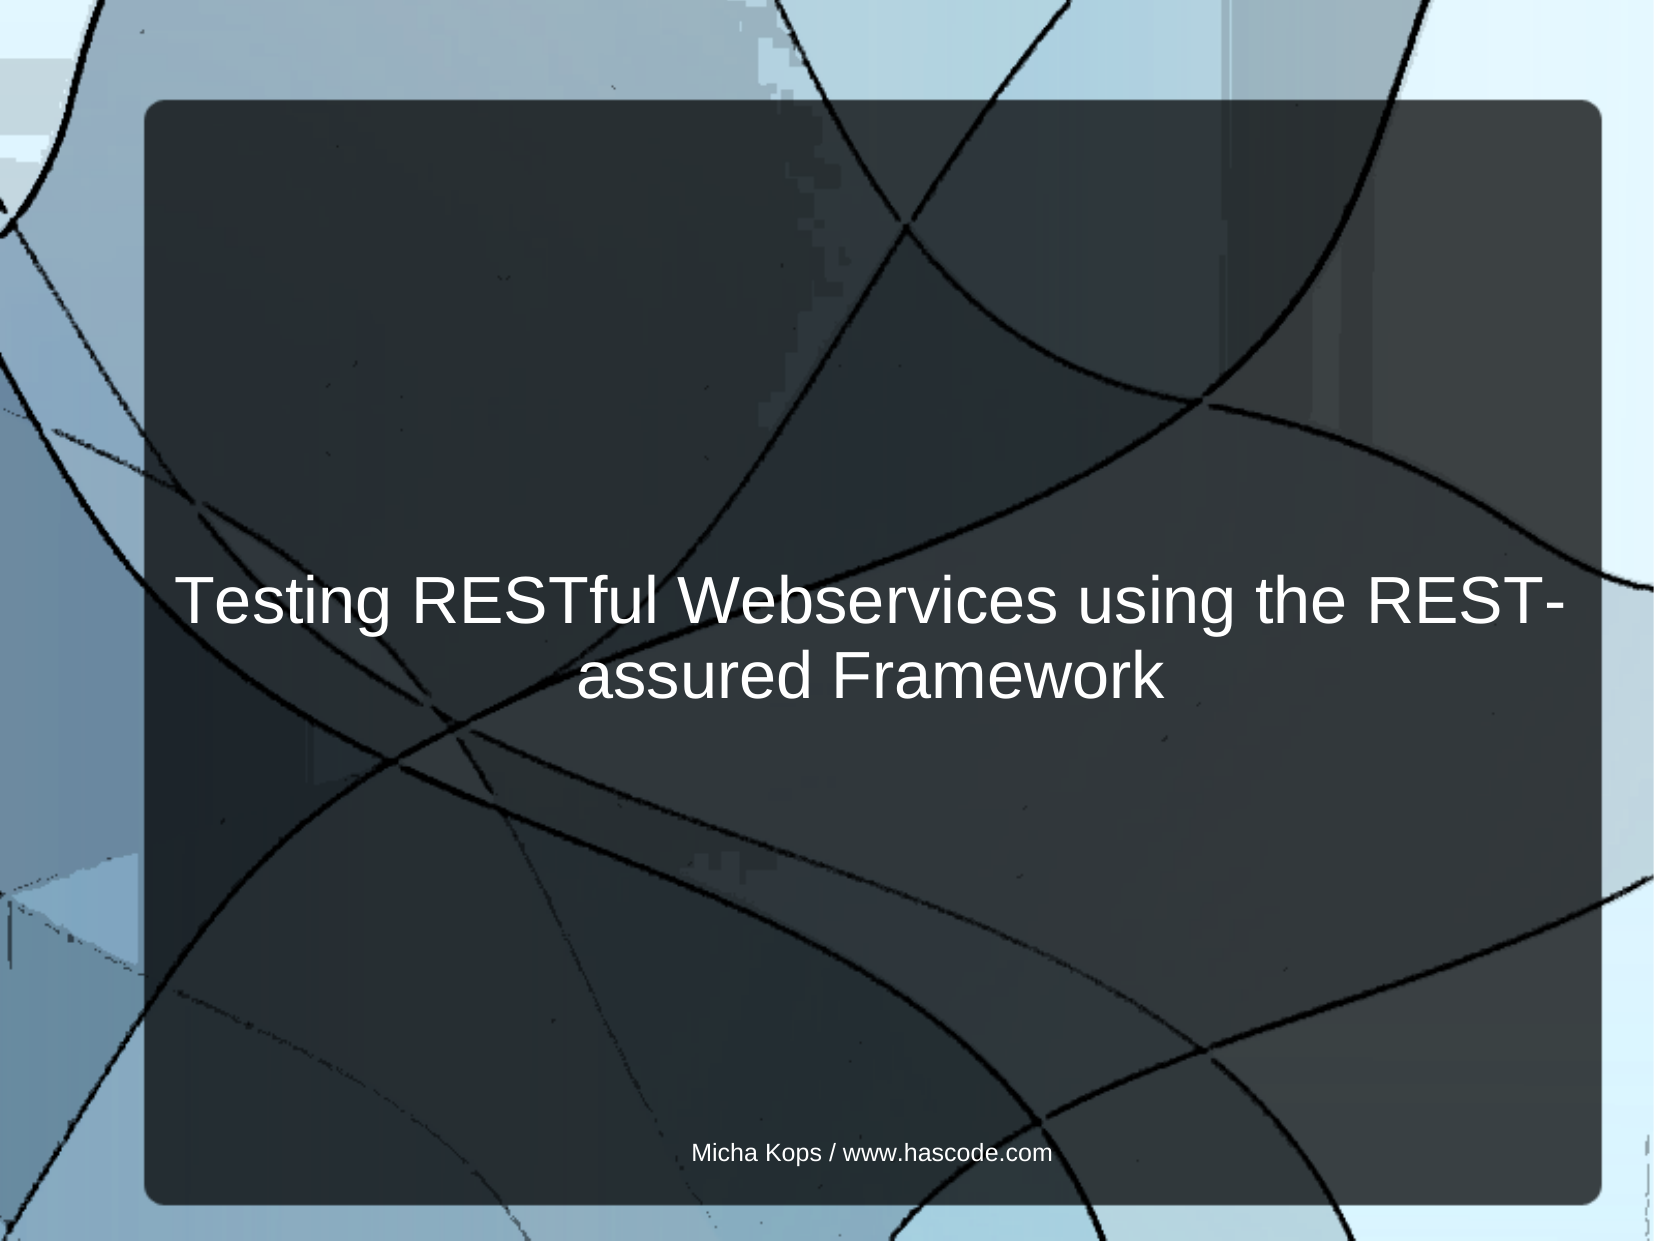

# Testing RESTful Webservices using the REST-assured Framework